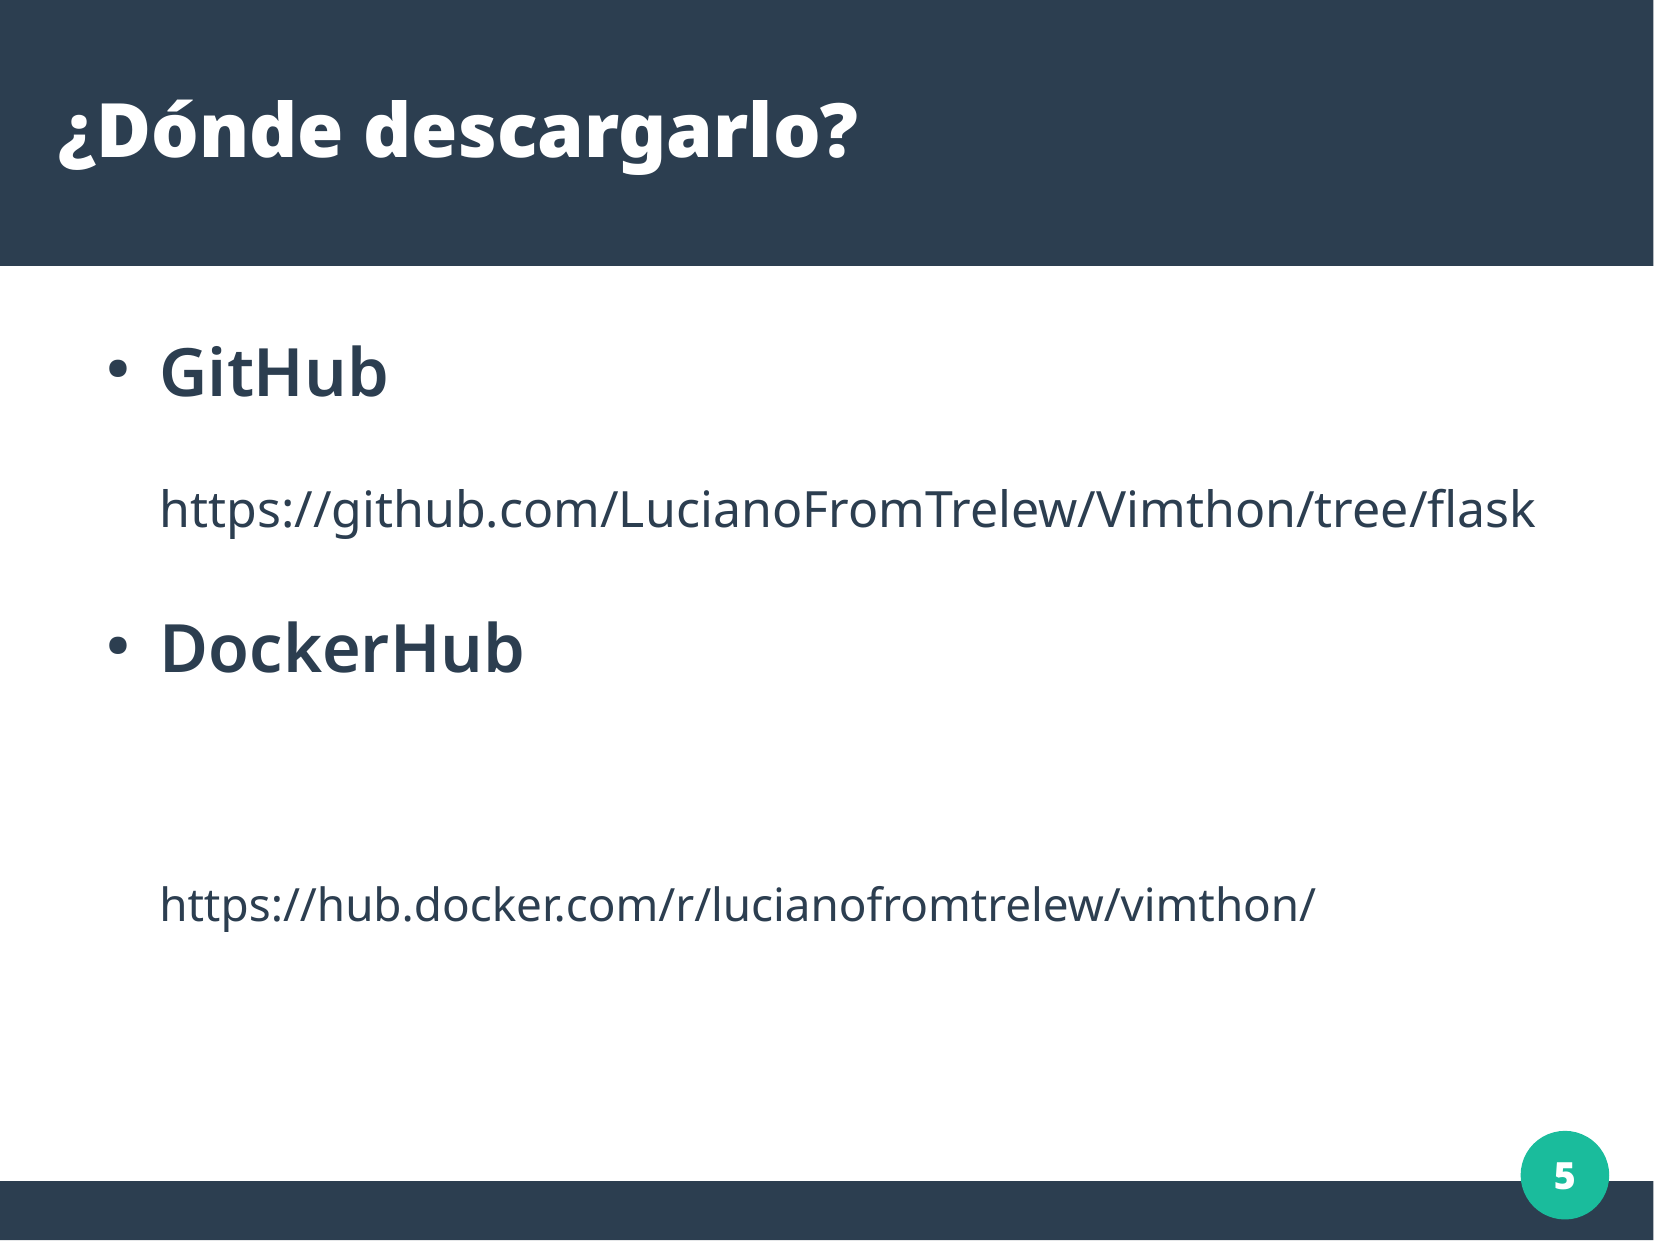

# ¿Dónde descargarlo?
GitHub
https://github.com/LucianoFromTrelew/Vimthon/tree/flask
DockerHub
https://hub.docker.com/r/lucianofromtrelew/vimthon/
5